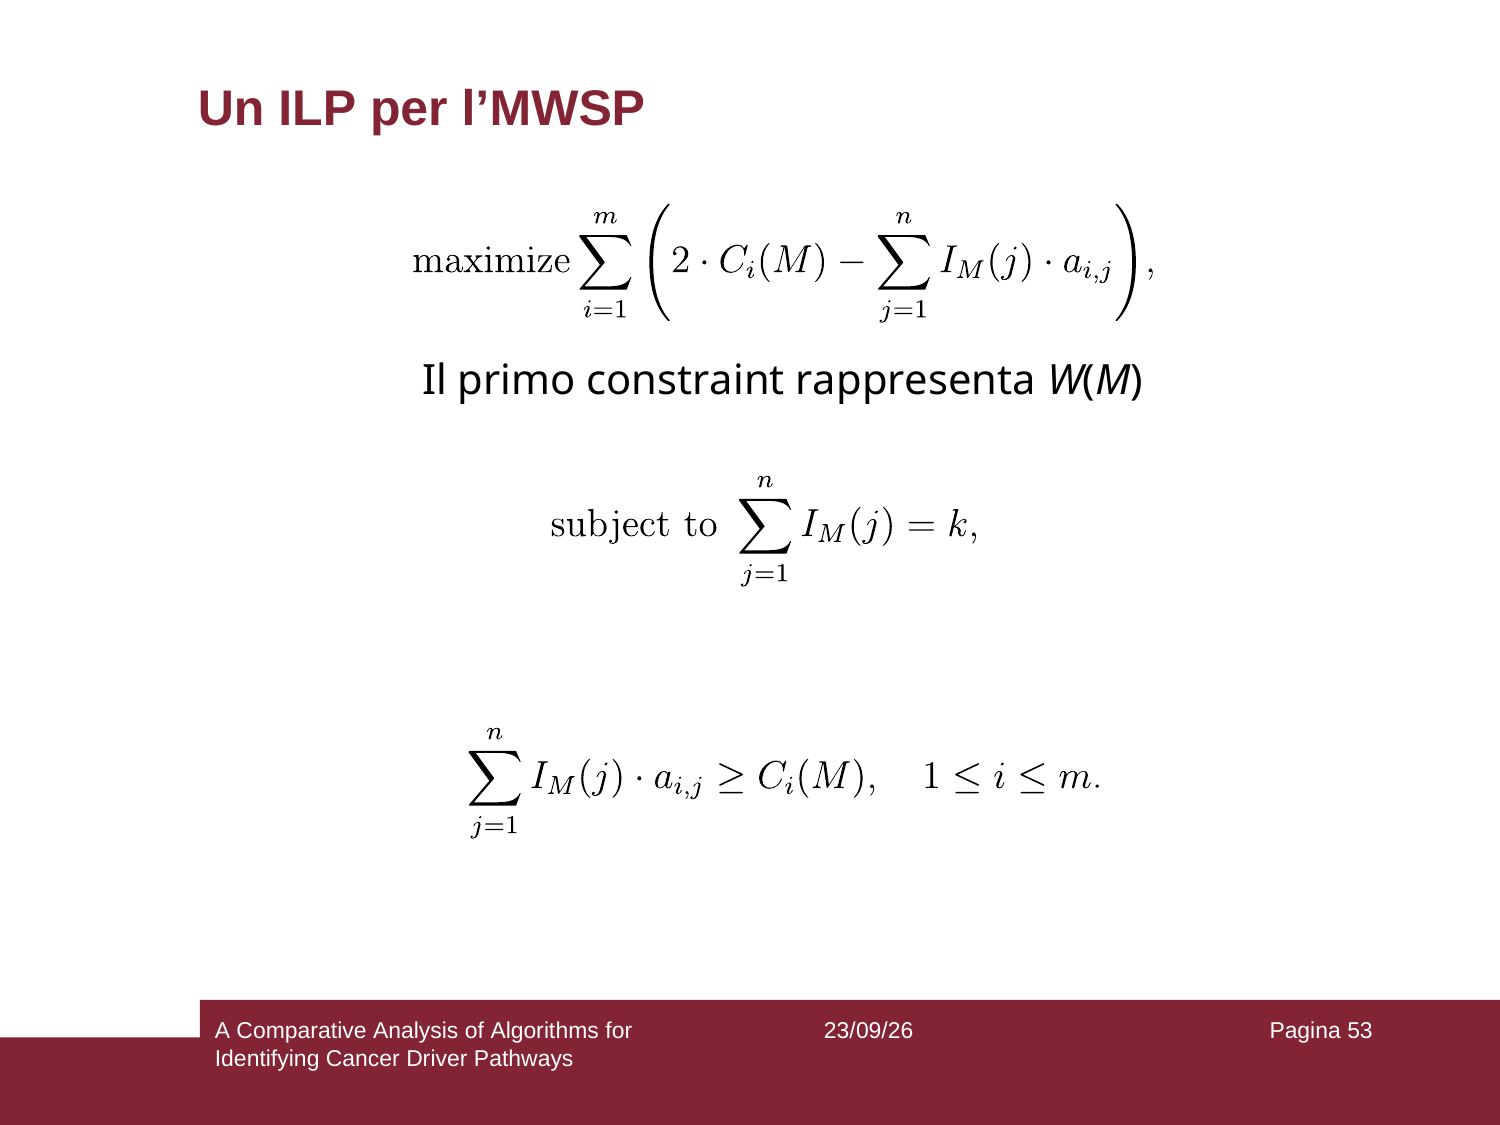

# Un ILP per l’MWSP
Il primo constraint rappresenta W(M)
A Comparative Analysis of Algorithms for Identifying Cancer Driver Pathways
Pagina